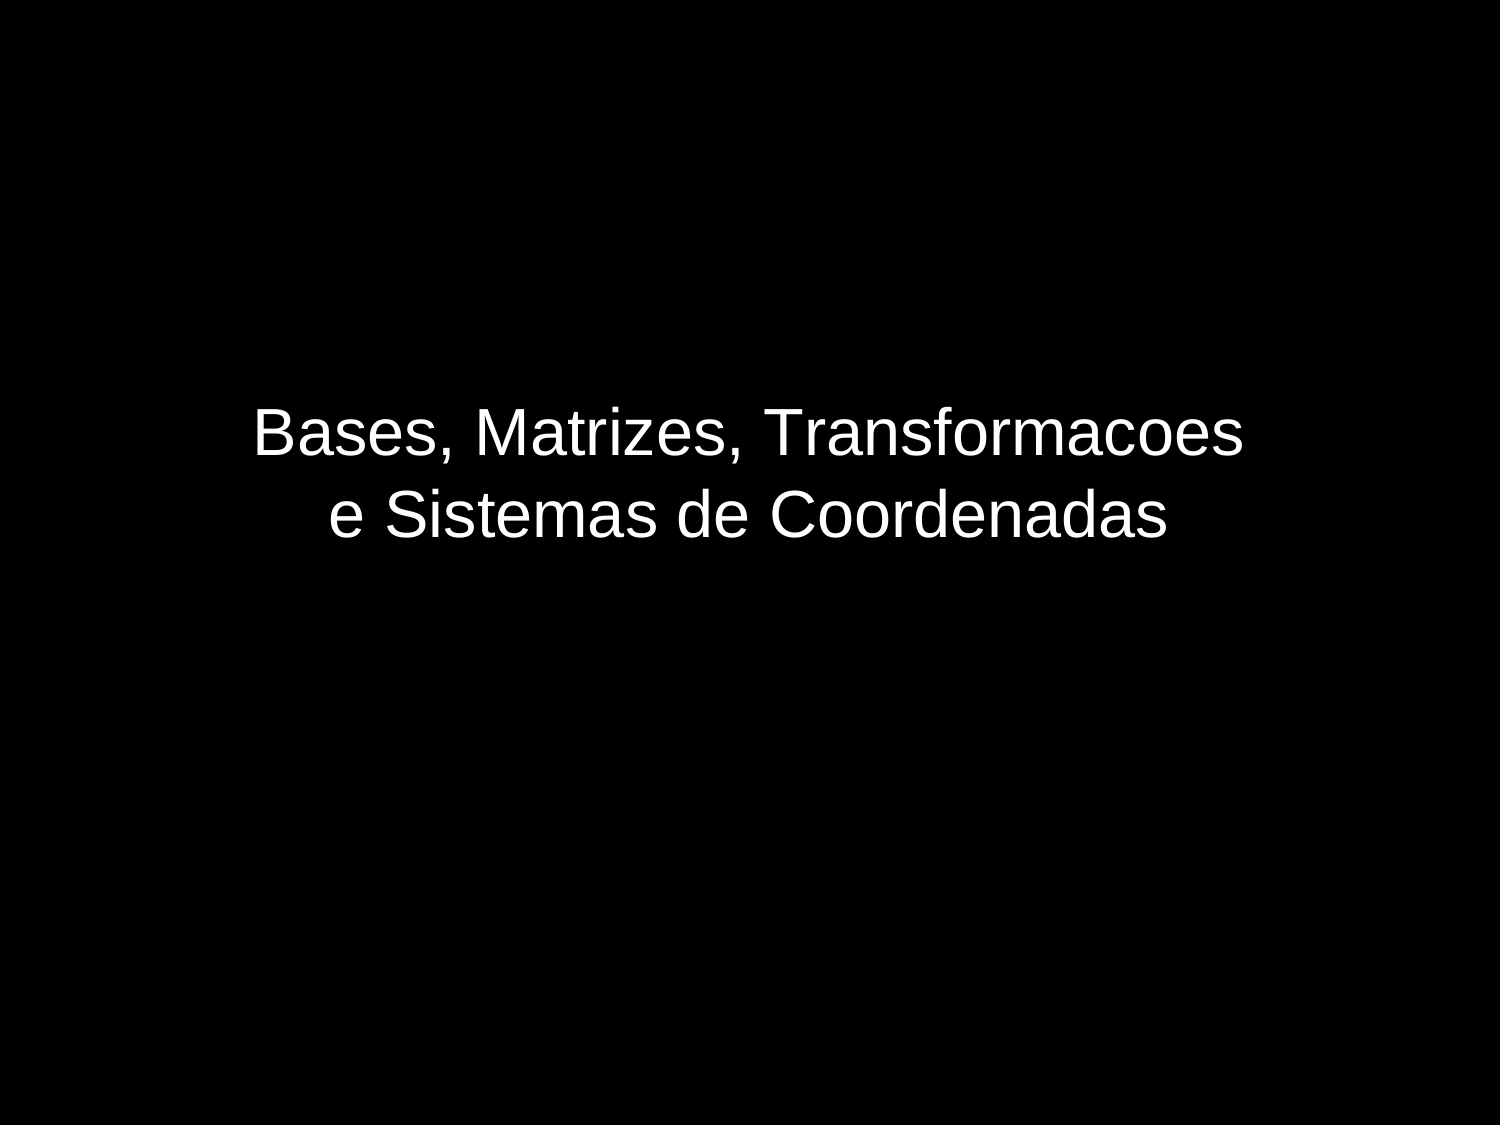

# Bases, Matrizes, Transformacoes
e Sistemas de Coordenadas